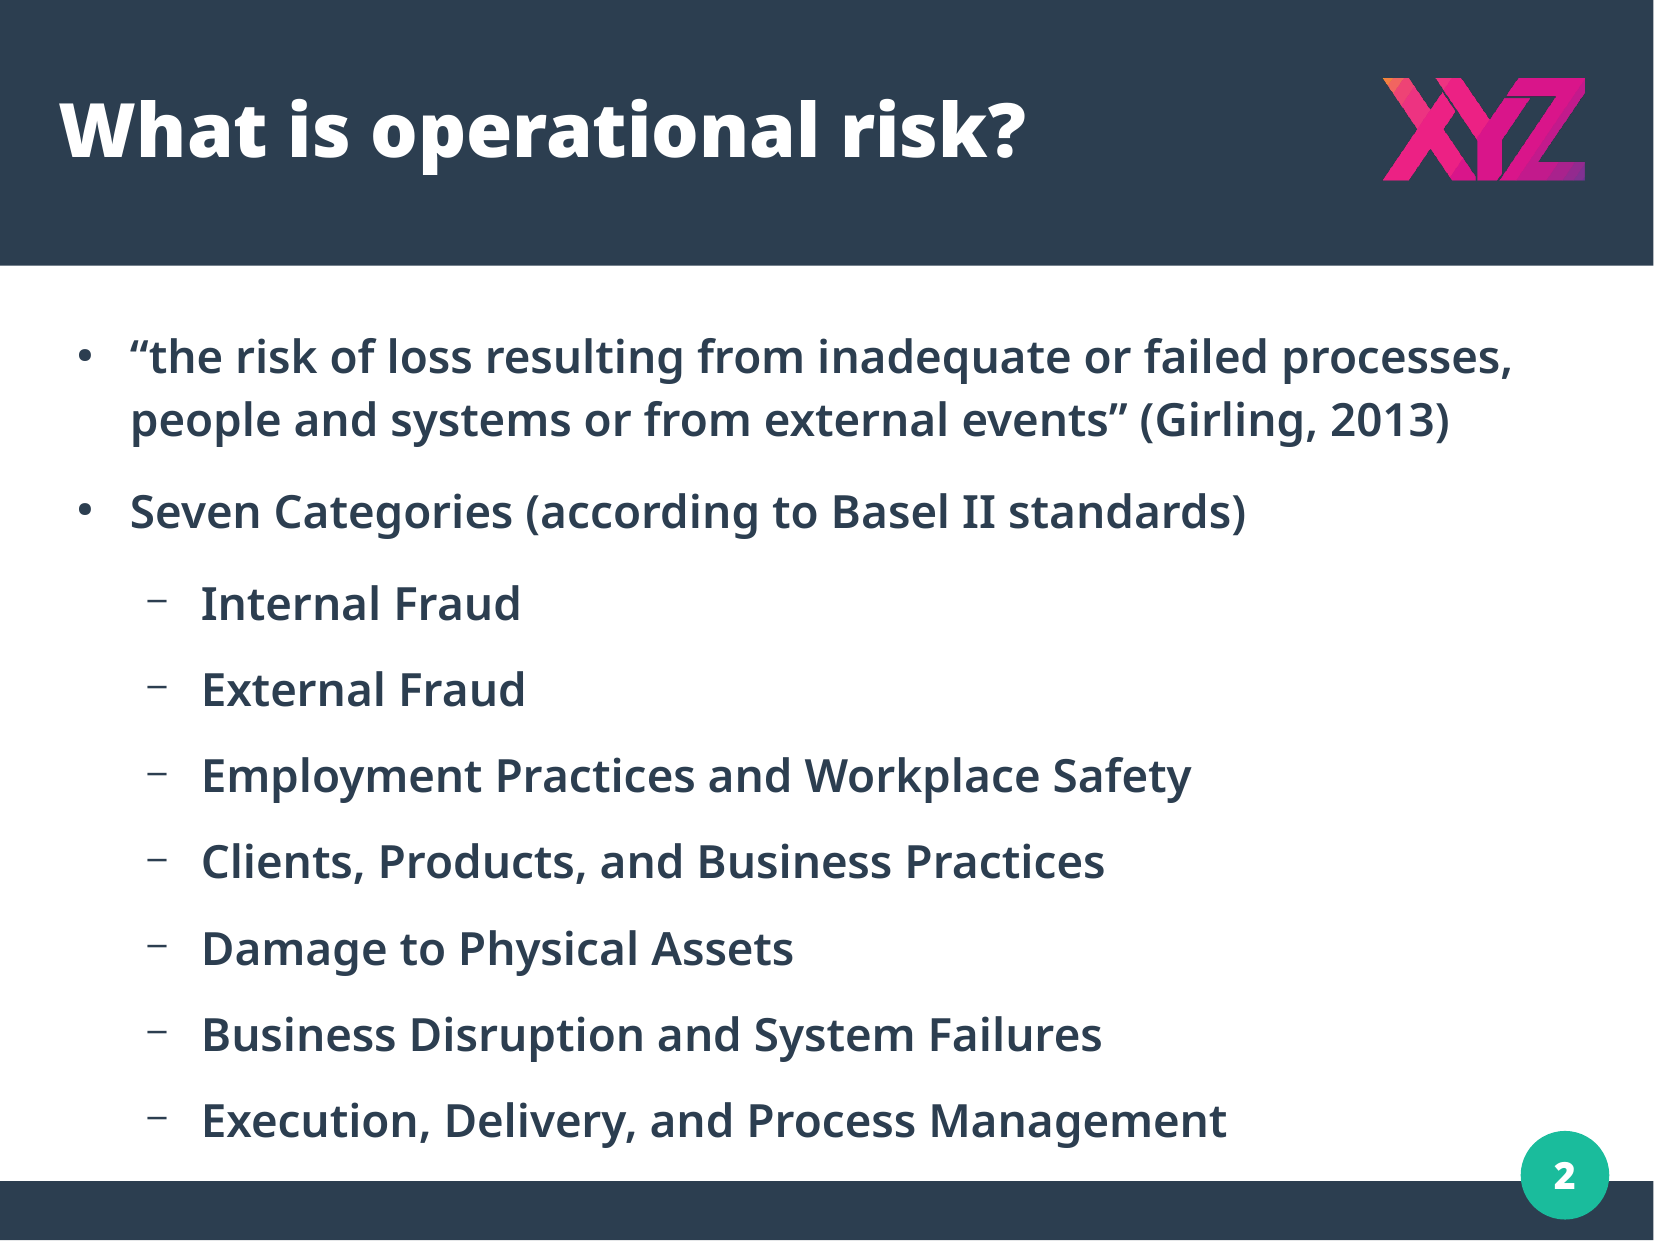

# What is operational risk?
“the risk of loss resulting from inadequate or failed processes, people and systems or from external events” (Girling, 2013)
Seven Categories (according to Basel II standards)
Internal Fraud
External Fraud
Employment Practices and Workplace Safety
Clients, Products, and Business Practices
Damage to Physical Assets
Business Disruption and System Failures
Execution, Delivery, and Process Management
2